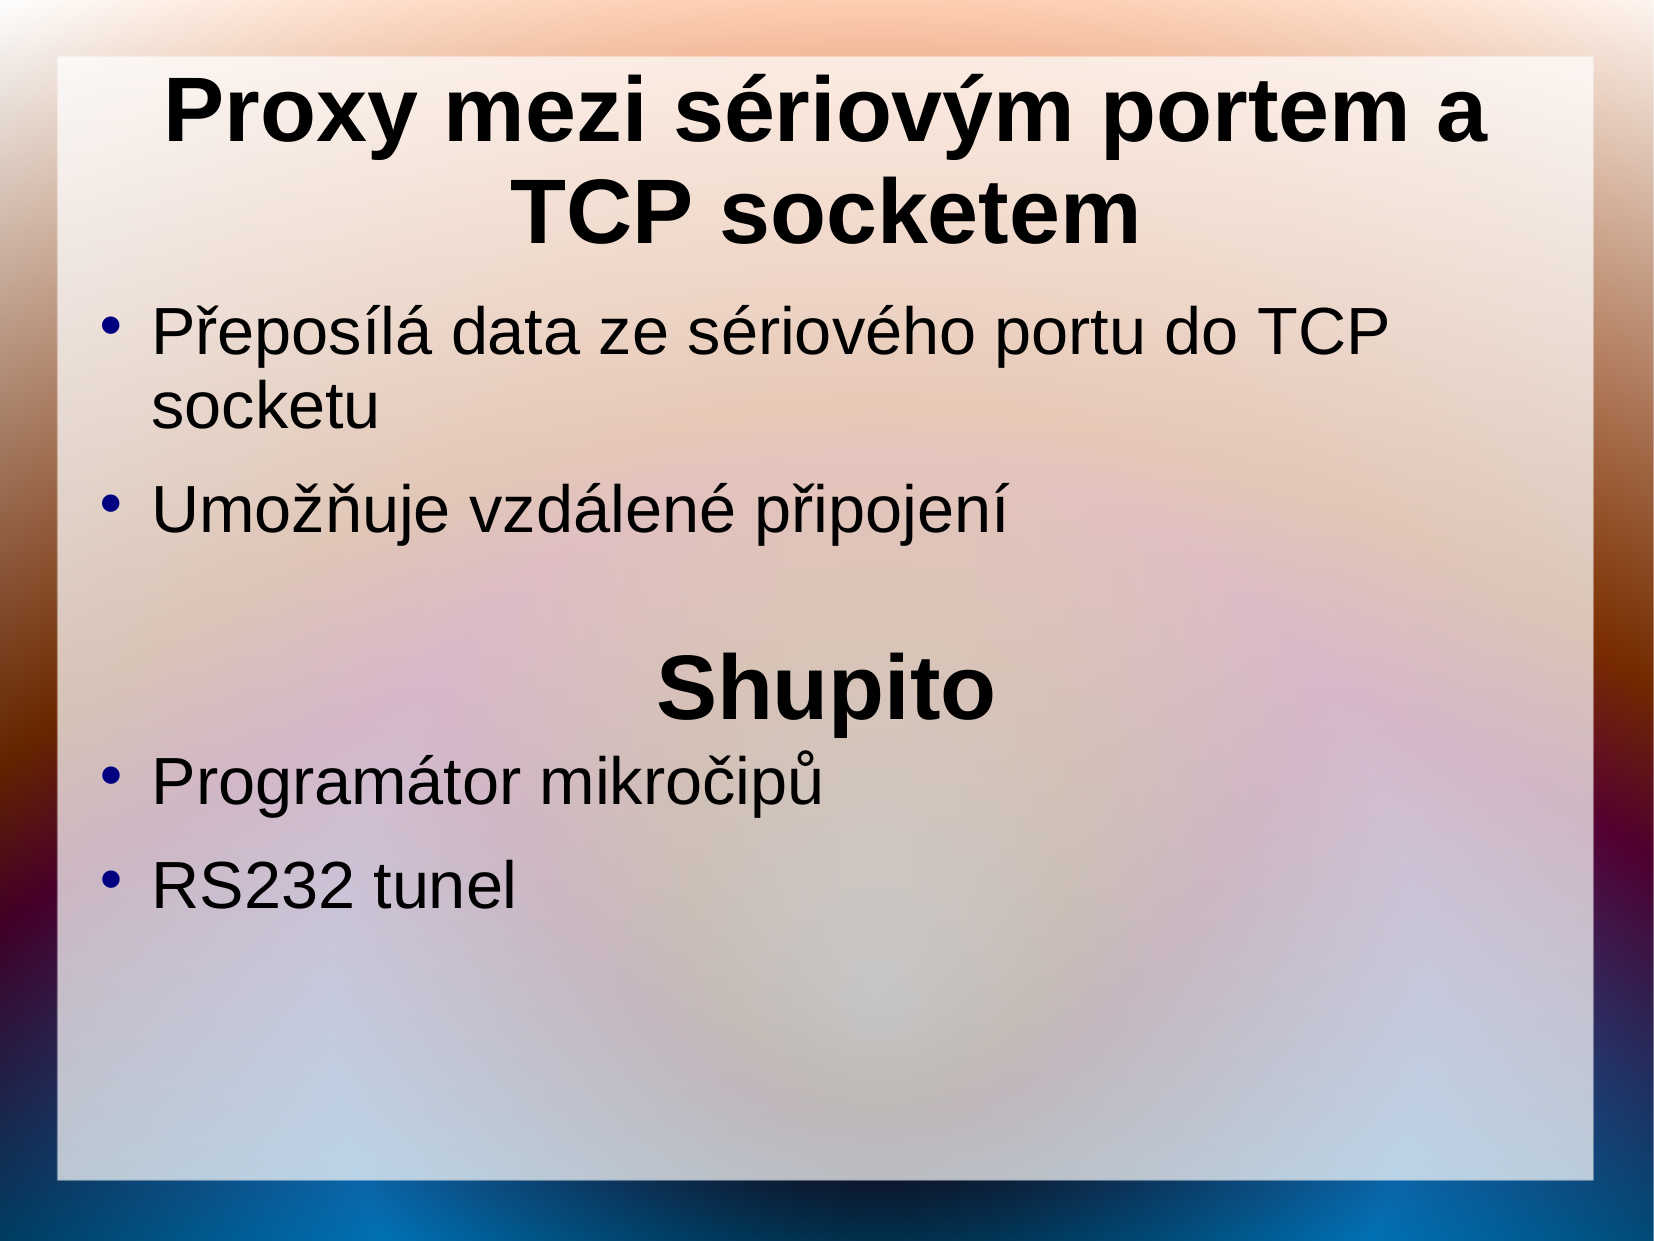

# Proxy mezi sériovým portem a TCP socketem
Přeposílá data ze sériového portu do TCP socketu
Umožňuje vzdálené připojení
Shupito
Programátor mikročipů
RS232 tunel